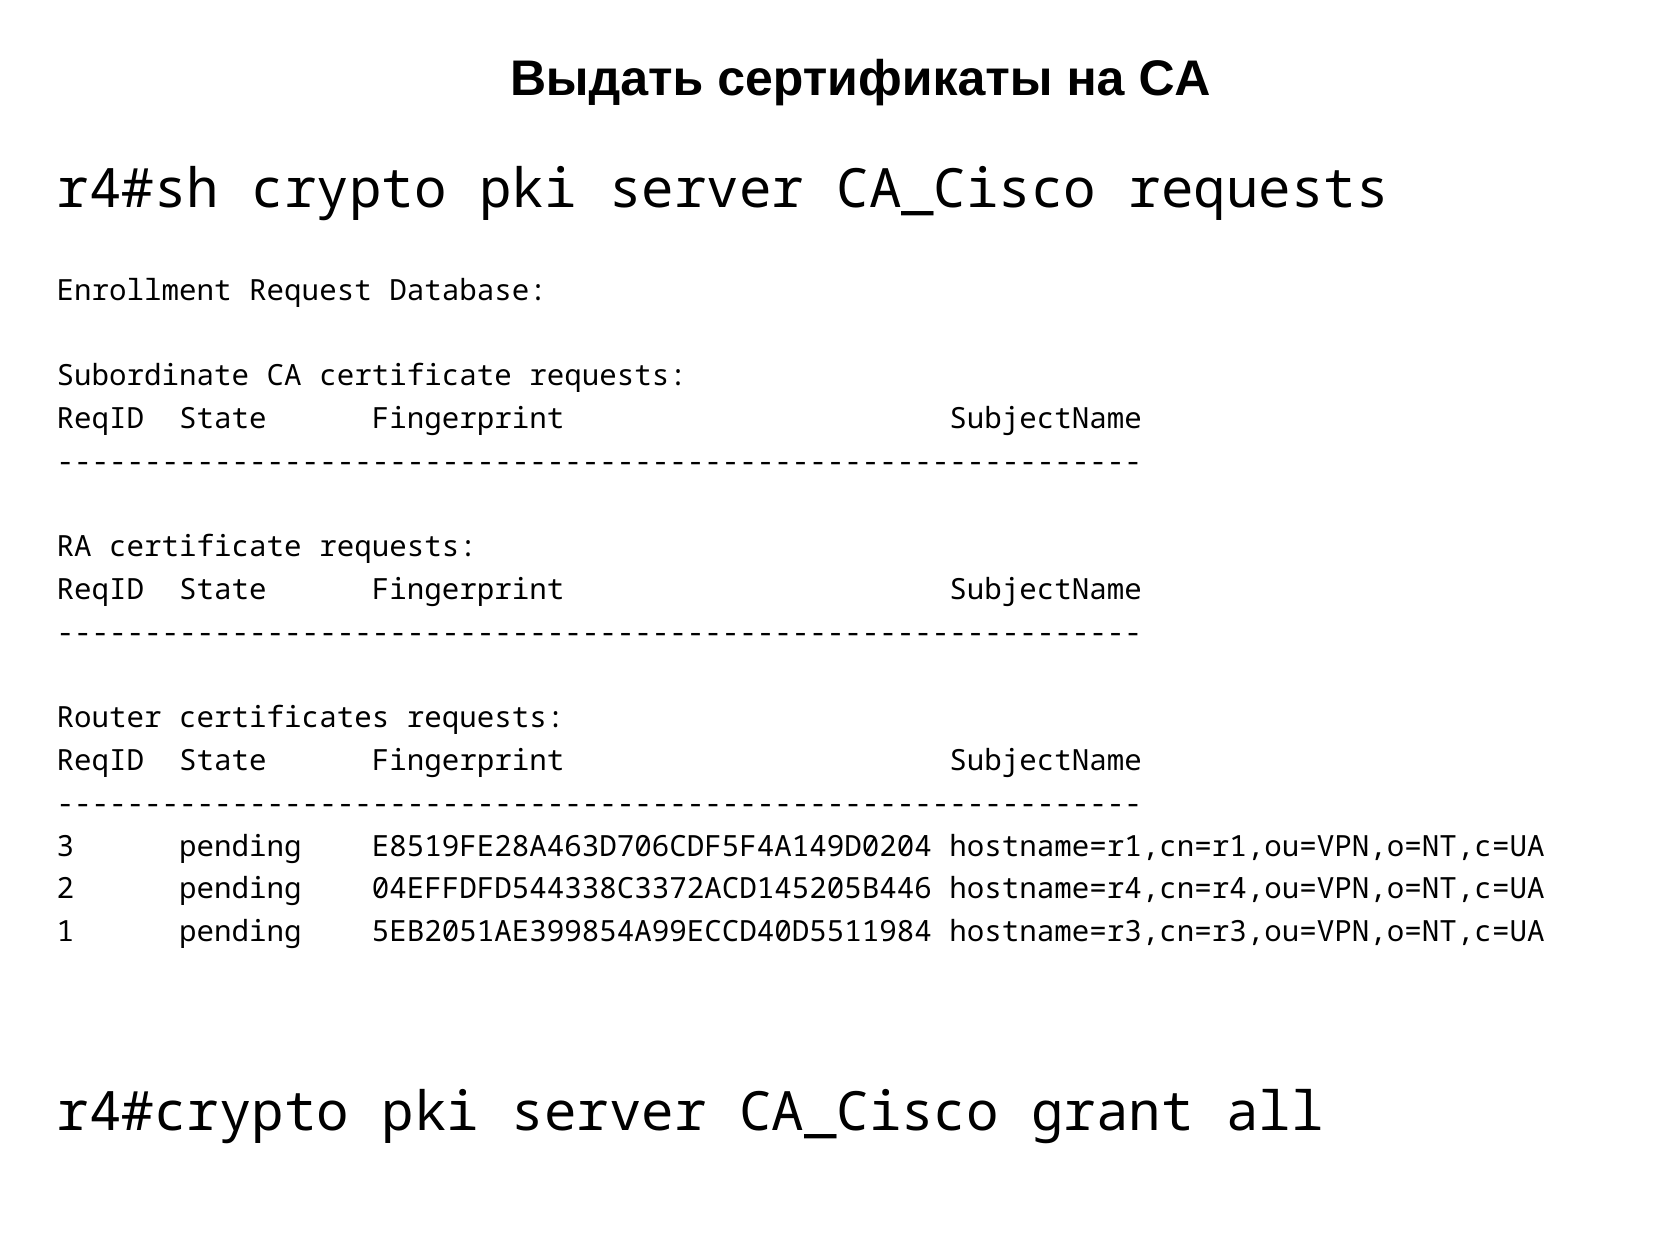

Выдать сертификаты на CA
# r4#sh crypto pki server CA_Cisco requests
Enrollment Request Database:
Subordinate CA certificate requests:
ReqID State Fingerprint SubjectName
--------------------------------------------------------------
RA certificate requests:
ReqID State Fingerprint SubjectName
--------------------------------------------------------------
Router certificates requests:
ReqID State Fingerprint SubjectName
--------------------------------------------------------------
3 pending E8519FE28A463D706CDF5F4A149D0204 hostname=r1,cn=r1,ou=VPN,o=NT,c=UA
2 pending 04EFFDFD544338C3372ACD145205B446 hostname=r4,cn=r4,ou=VPN,o=NT,c=UA
1 pending 5EB2051AE399854A99ECCD40D5511984 hostname=r3,cn=r3,ou=VPN,o=NT,c=UA
r4#crypto pki server CA_Cisco grant all